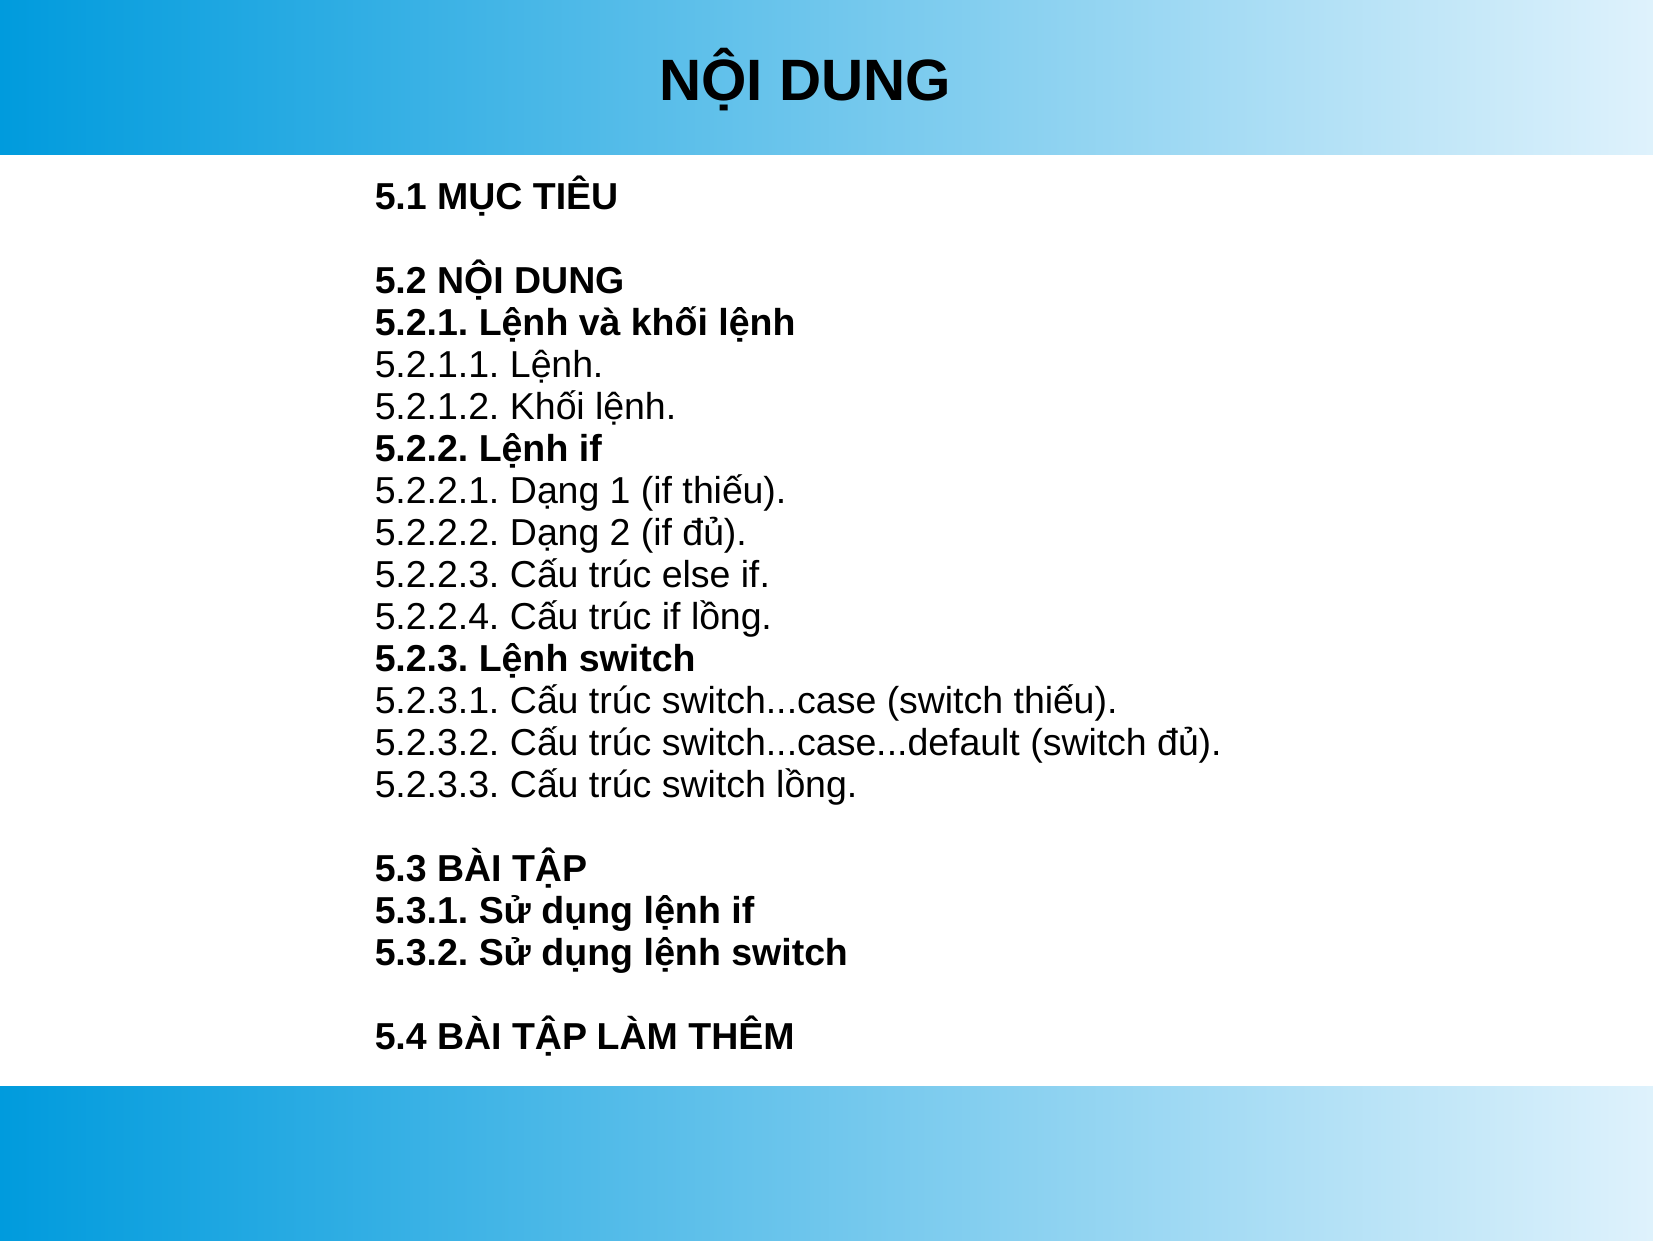

NỘI DUNG
5.1 MỤC TIÊU
5.2 NỘI DUNG
5.2.1. Lệnh và khối lệnh
5.2.1.1. Lệnh.
5.2.1.2. Khối lệnh.
5.2.2. Lệnh if
5.2.2.1. Dạng 1 (if thiếu).
5.2.2.2. Dạng 2 (if đủ).
5.2.2.3. Cấu trúc else if.
5.2.2.4. Cấu trúc if lồng.
5.2.3. Lệnh switch
5.2.3.1. Cấu trúc switch...case (switch thiếu).
5.2.3.2. Cấu trúc switch...case...default (switch đủ).
5.2.3.3. Cấu trúc switch lồng.
5.3 BÀI TẬP
5.3.1. Sử dụng lệnh if
5.3.2. Sử dụng lệnh switch
5.4 BÀI TẬP LÀM THÊM